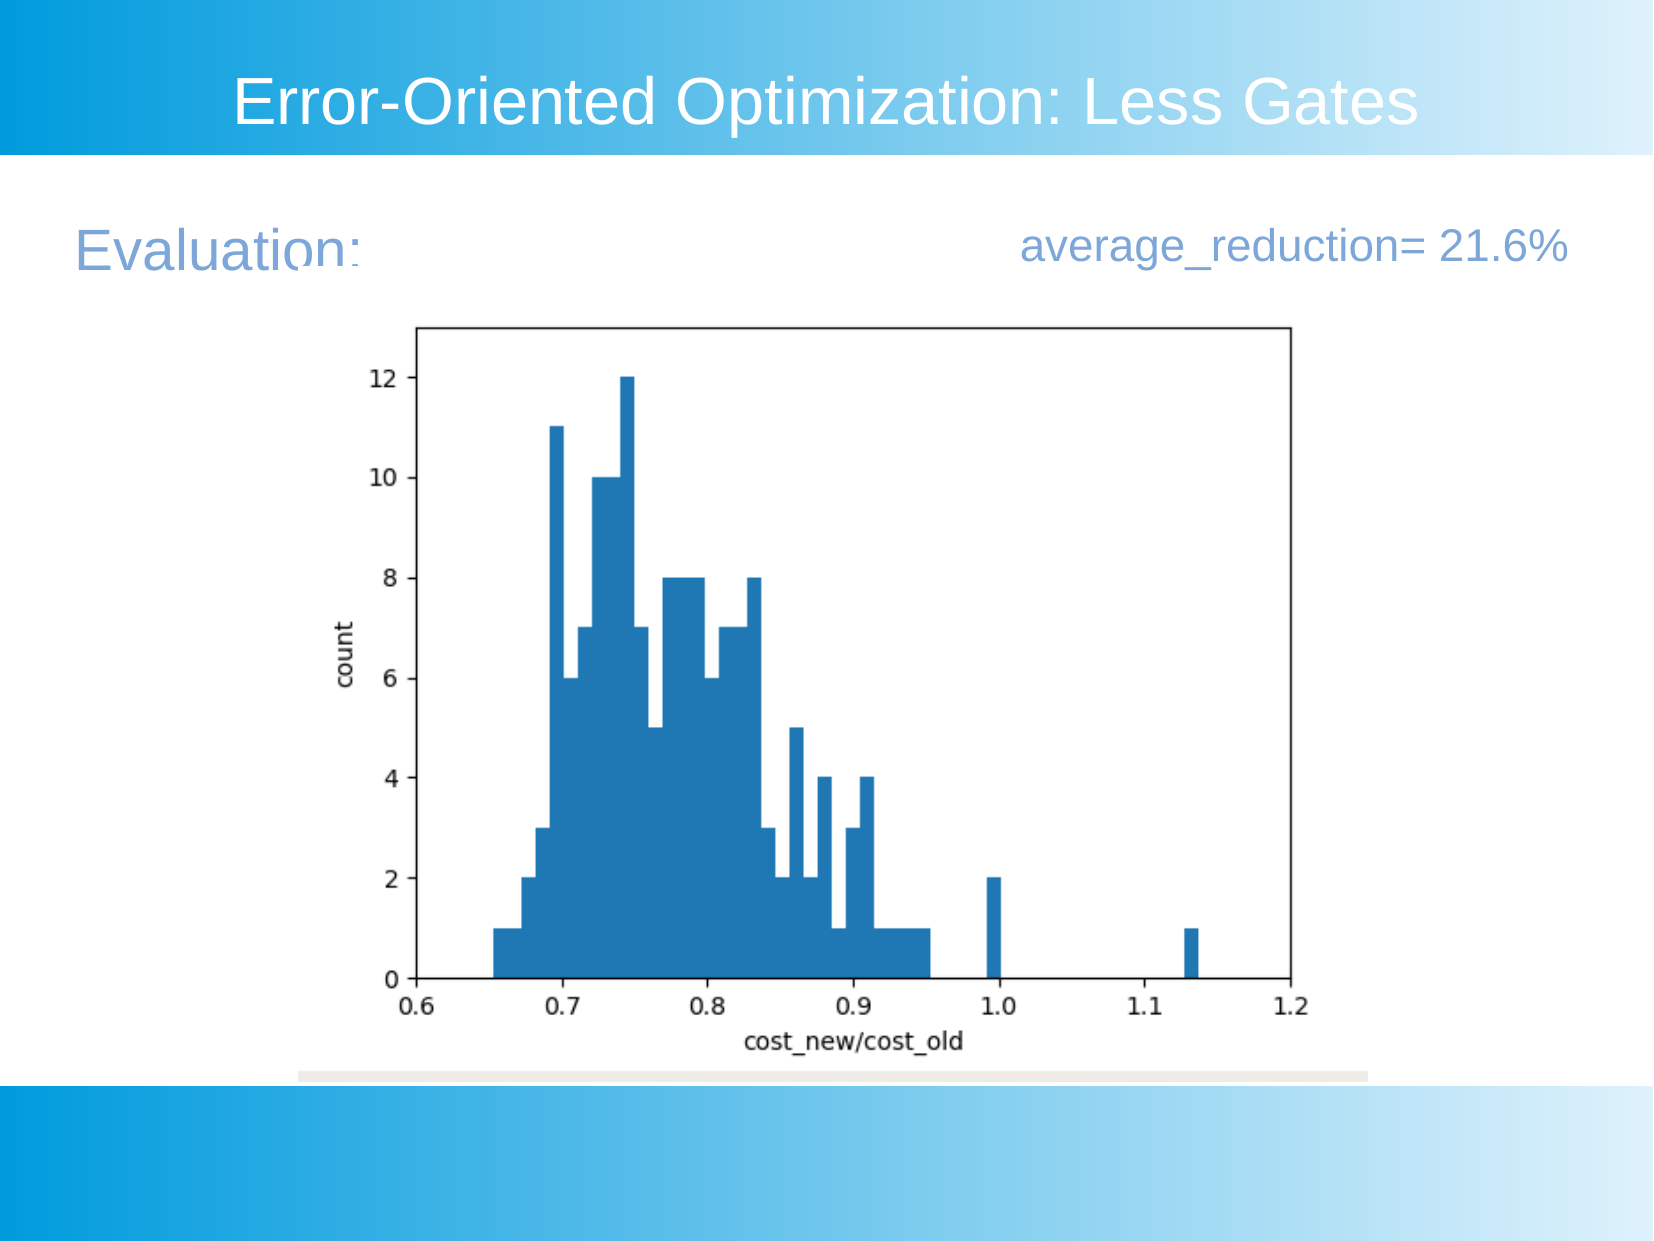

# Error-Oriented Optimization: Less Gates
Evaluation:
average_reduction= 21.6%